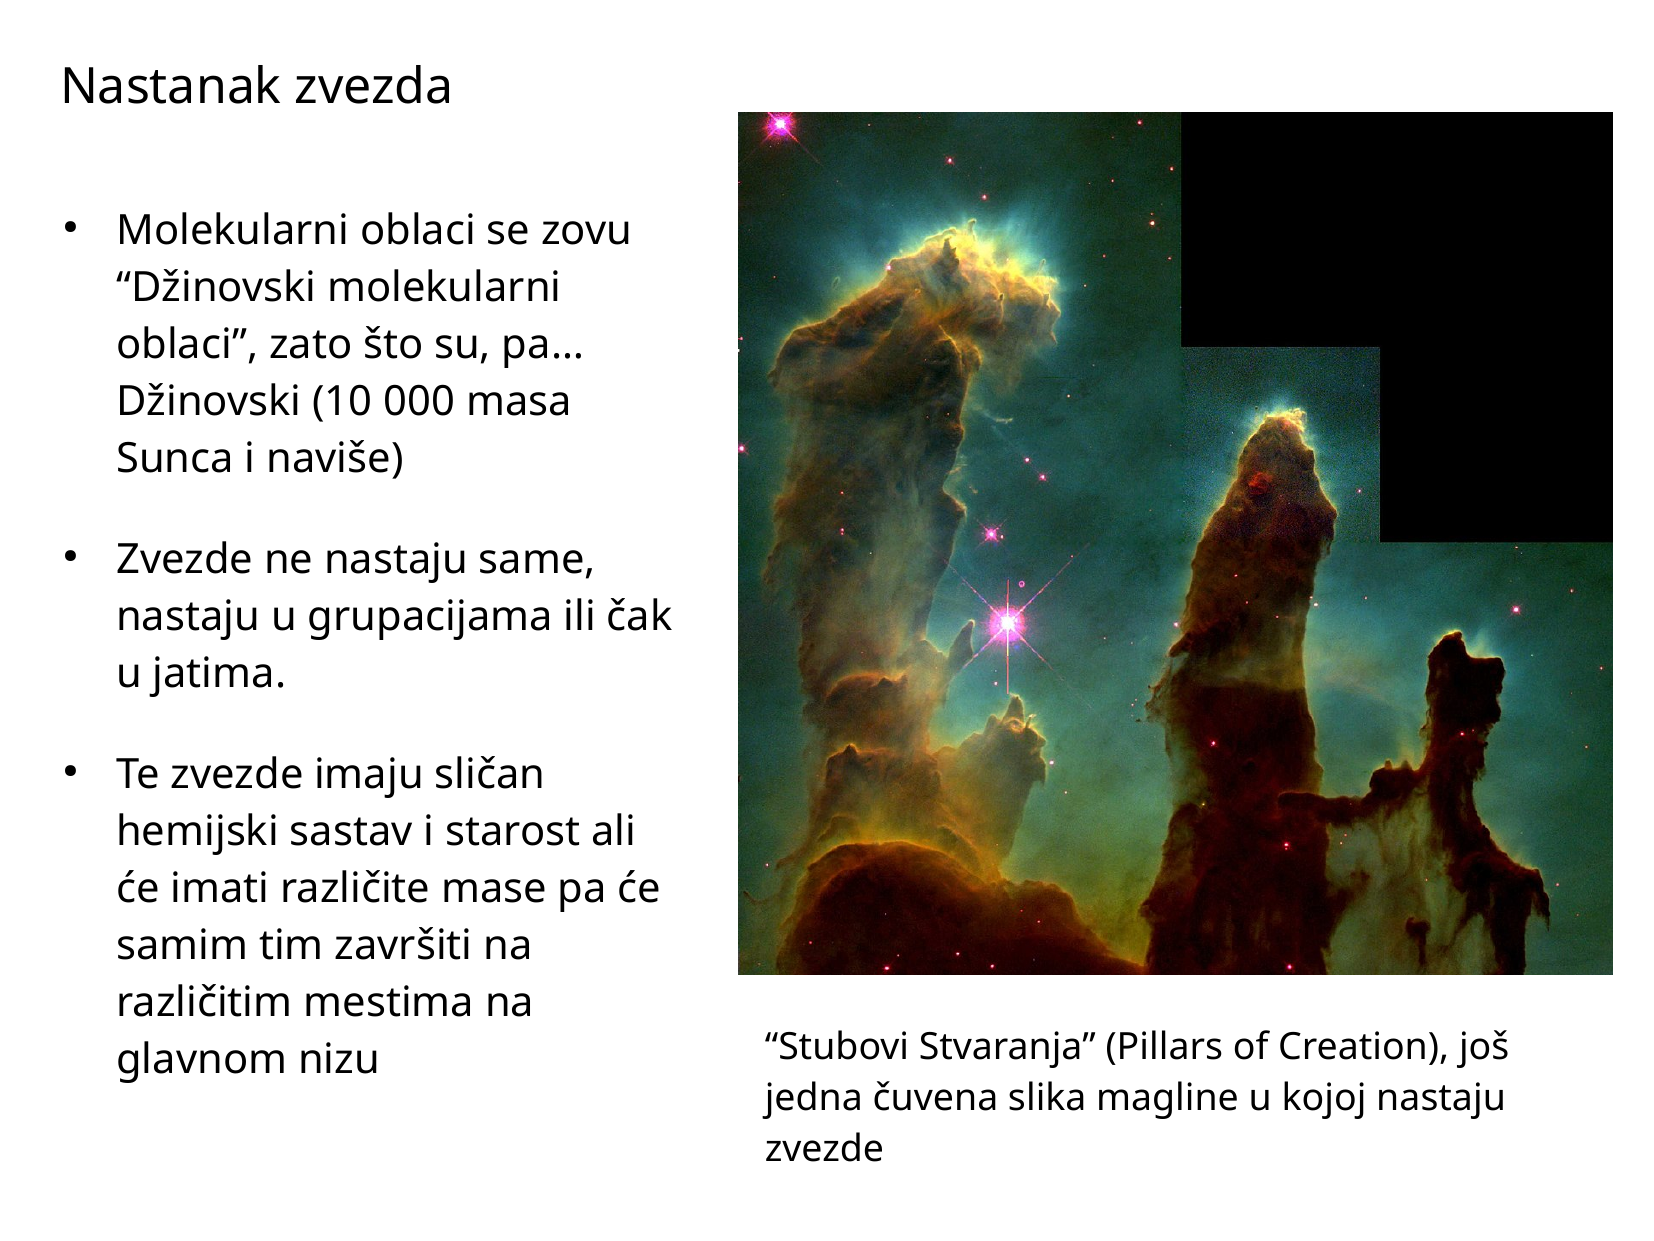

# Nastanak zvezda
Molekularni oblaci se zovu “Džinovski molekularni oblaci”, zato što su, pa… Džinovski (10 000 masa Sunca i naviše)
Zvezde ne nastaju same, nastaju u grupacijama ili čak u jatima.
Te zvezde imaju sličan hemijski sastav i starost ali će imati različite mase pa će samim tim završiti na različitim mestima na glavnom nizu
“Stubovi Stvaranja” (Pillars of Creation), još jedna čuvena slika magline u kojoj nastaju zvezde